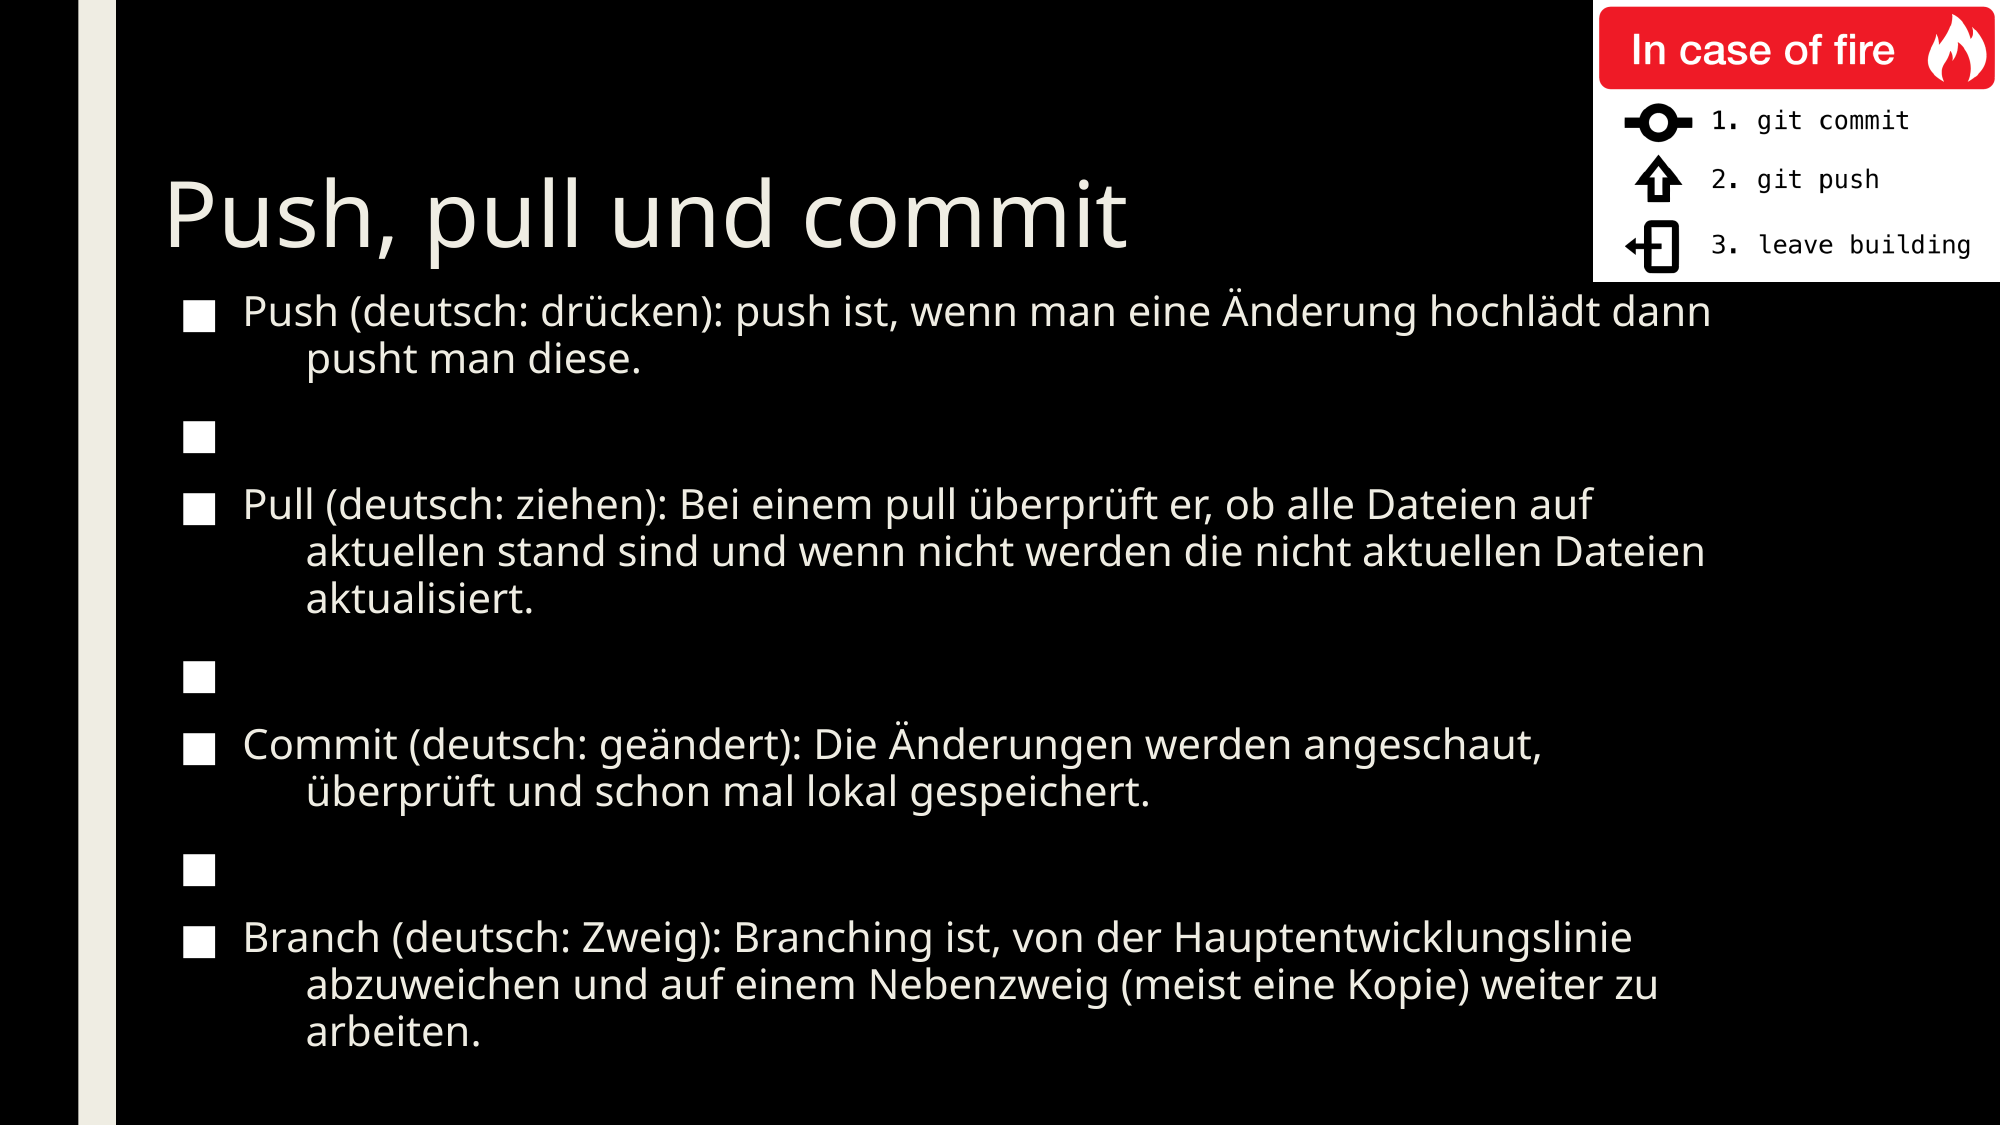

# Push, pull und commit
Push (deutsch: drücken): push ist, wenn man eine Änderung hochlädt dann pusht man diese.
Pull (deutsch: ziehen): Bei einem pull überprüft er, ob alle Dateien auf aktuellen stand sind und wenn nicht werden die nicht aktuellen Dateien aktualisiert.
Commit (deutsch: geändert): Die Änderungen werden angeschaut, überprüft und schon mal lokal gespeichert.
Branch (deutsch: Zweig): Branching ist, von der Hauptentwicklungslinie abzuweichen und auf einem Nebenzweig (meist eine Kopie) weiter zu arbeiten.